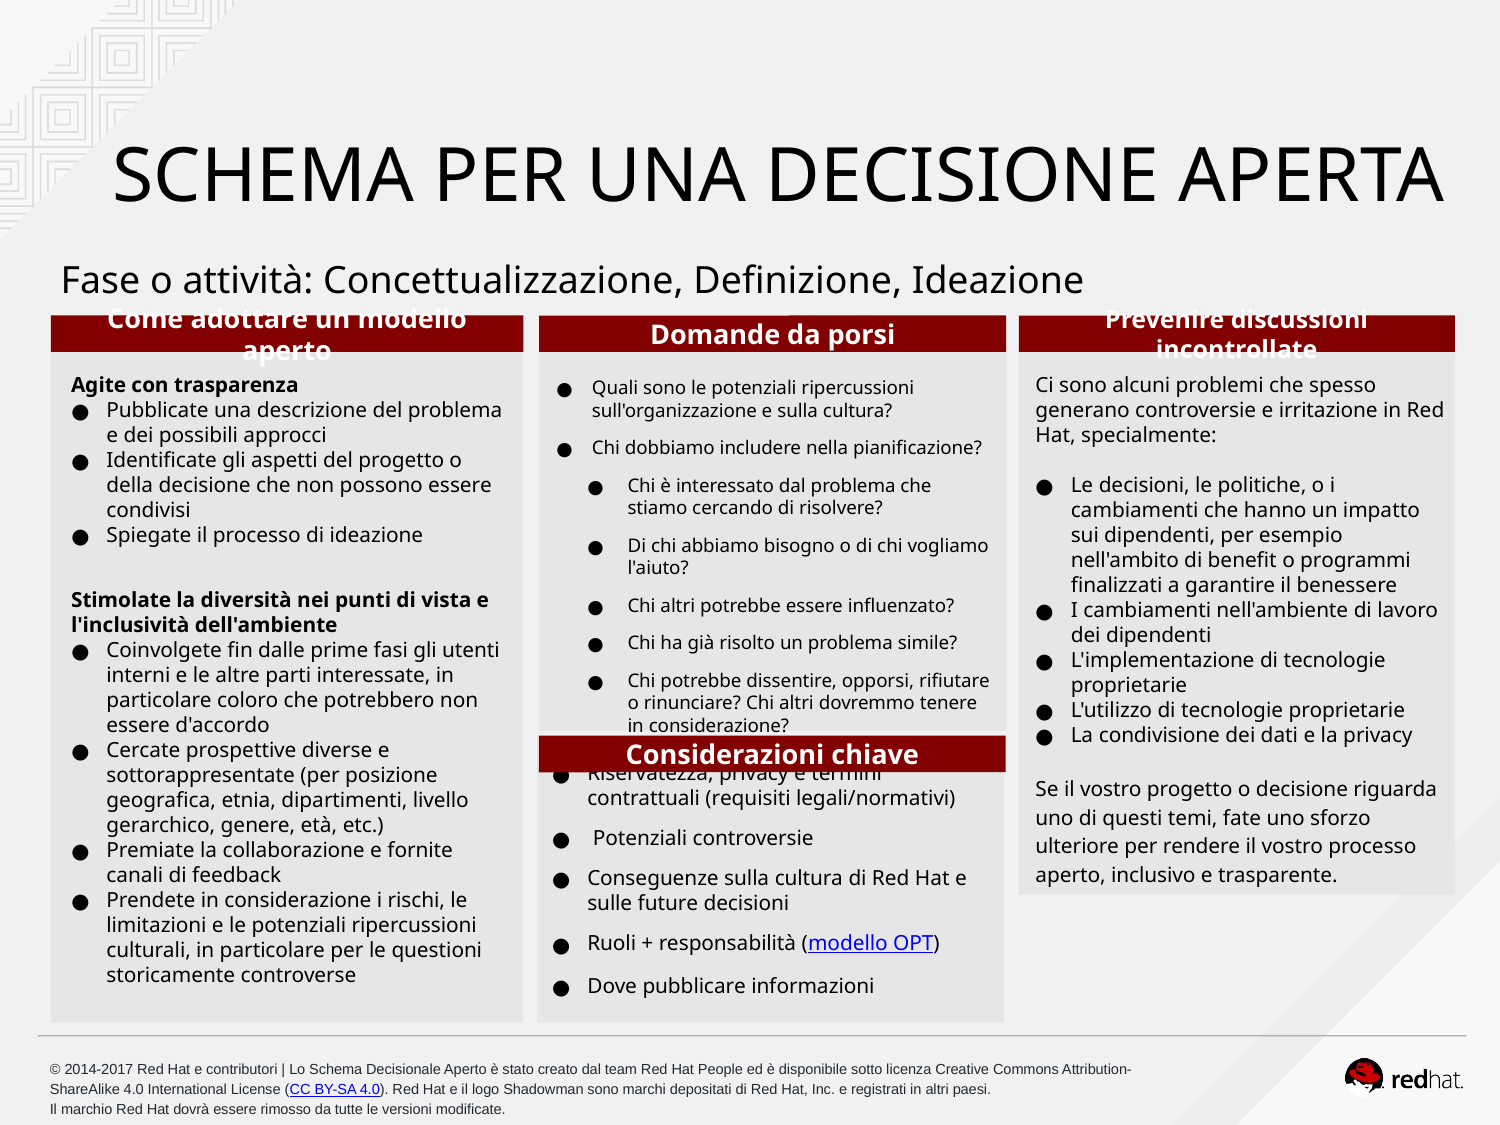

SCHEMA PER UNA DECISIONE APERTA
Fase o attività: Concettualizzazione, Definizione, Ideazione
Domande da porsi
Prevenire discussioni incontrollate
Come adottare un modello aperto
PHASE: IDEATION
Agite con trasparenza
Pubblicate una descrizione del problema e dei possibili approcci
Identificate gli aspetti del progetto o della decisione che non possono essere condivisi
Spiegate il processo di ideazione
Stimolate la diversità nei punti di vista e l'inclusività dell'ambiente
Coinvolgete fin dalle prime fasi gli utenti interni e le altre parti interessate, in particolare coloro che potrebbero non essere d'accordo
Cercate prospettive diverse e sottorappresentate (per posizione geografica, etnia, dipartimenti, livello gerarchico, genere, età, etc.)
Premiate la collaborazione e fornite canali di feedback
Prendete in considerazione i rischi, le limitazioni e le potenziali ripercussioni culturali, in particolare per le questioni storicamente controverse
Ci sono alcuni problemi che spesso generano controversie e irritazione in Red Hat, specialmente:
Le decisioni, le politiche, o i cambiamenti che hanno un impatto sui dipendenti, per esempio nell'ambito di benefit o programmi finalizzati a garantire il benessere
I cambiamenti nell'ambiente di lavoro dei dipendenti
L'implementazione di tecnologie proprietarie
L'utilizzo di tecnologie proprietarie
La condivisione dei dati e la privacy
Se il vostro progetto o decisione riguarda uno di questi temi, fate uno sforzo ulteriore per rendere il vostro processo aperto, inclusivo e trasparente.
Quali sono le potenziali ripercussioni sull'organizzazione e sulla cultura?
Chi dobbiamo includere nella pianificazione?
Chi è interessato dal problema che stiamo cercando di risolvere?
Di chi abbiamo bisogno o di chi vogliamo l'aiuto?
Chi altri potrebbe essere influenzato?
Chi ha già risolto un problema simile?
Chi potrebbe dissentire, opporsi, rifiutare o rinunciare? Chi altri dovremmo tenere in considerazione?
Riservatezza, privacy e termini contrattuali (requisiti legali/normativi)
 Potenziali controversie
Conseguenze sulla cultura di Red Hat e sulle future decisioni
Ruoli + responsabilità (modello OPT)
Dove pubblicare informazioni
Considerazioni chiave